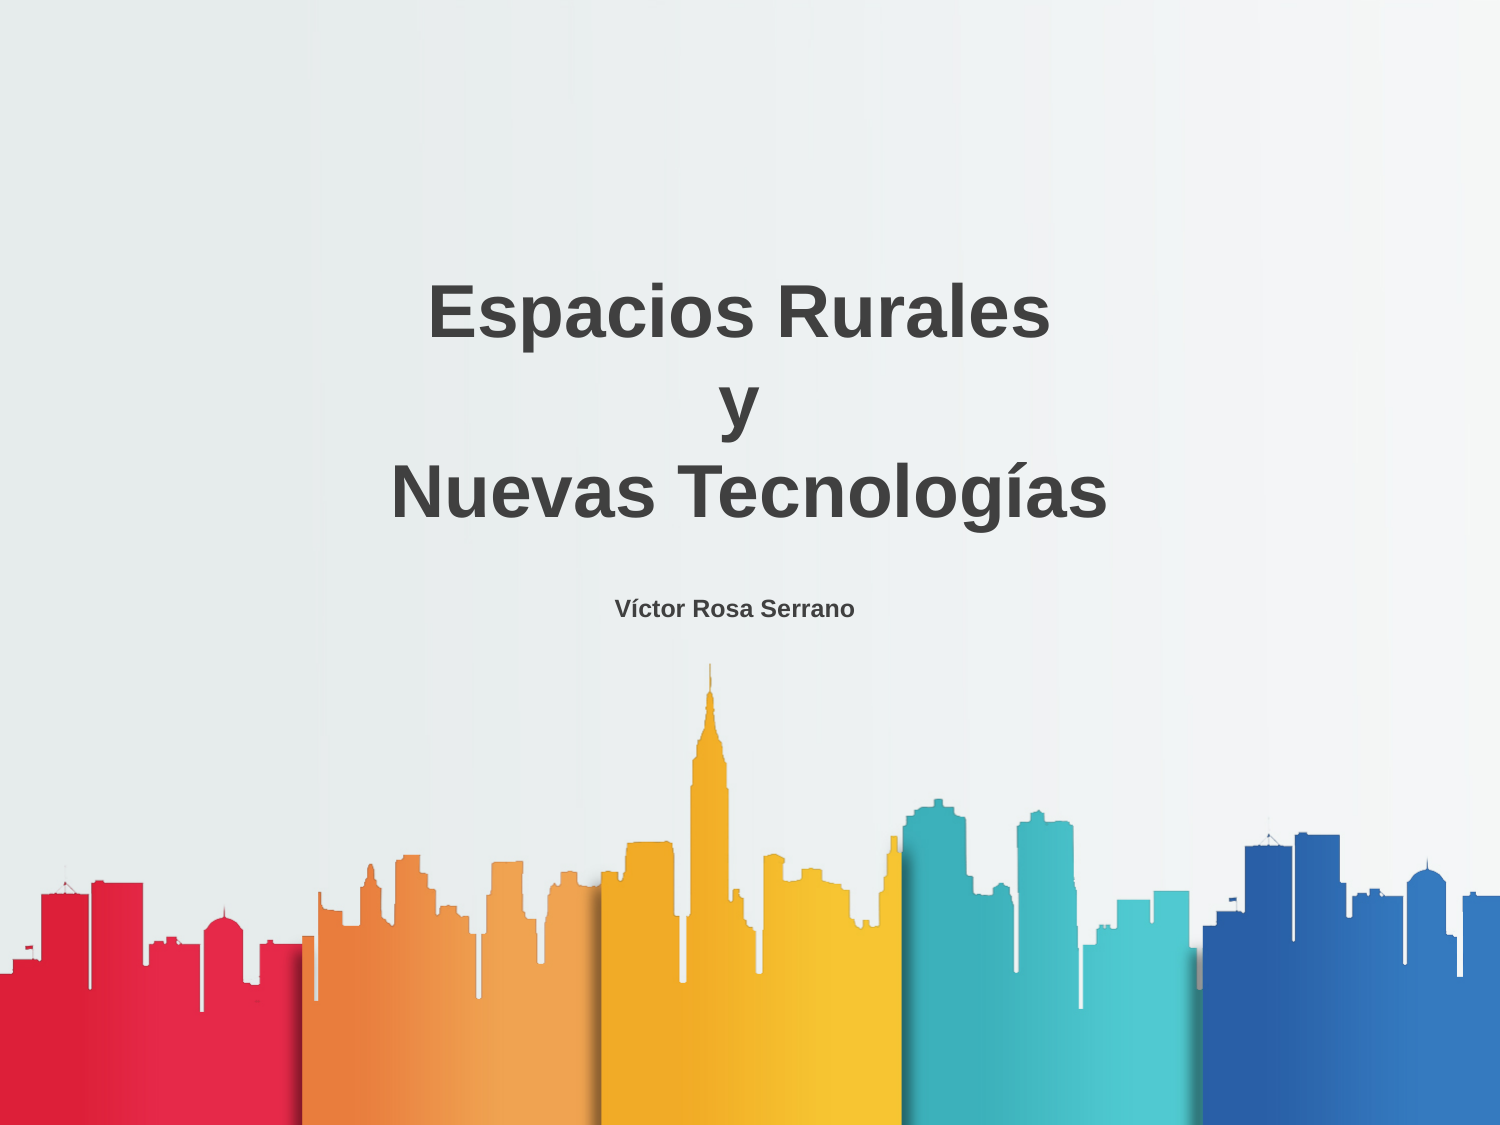

Espacios Rurales
y
Nuevas Tecnologías
Víctor Rosa Serrano